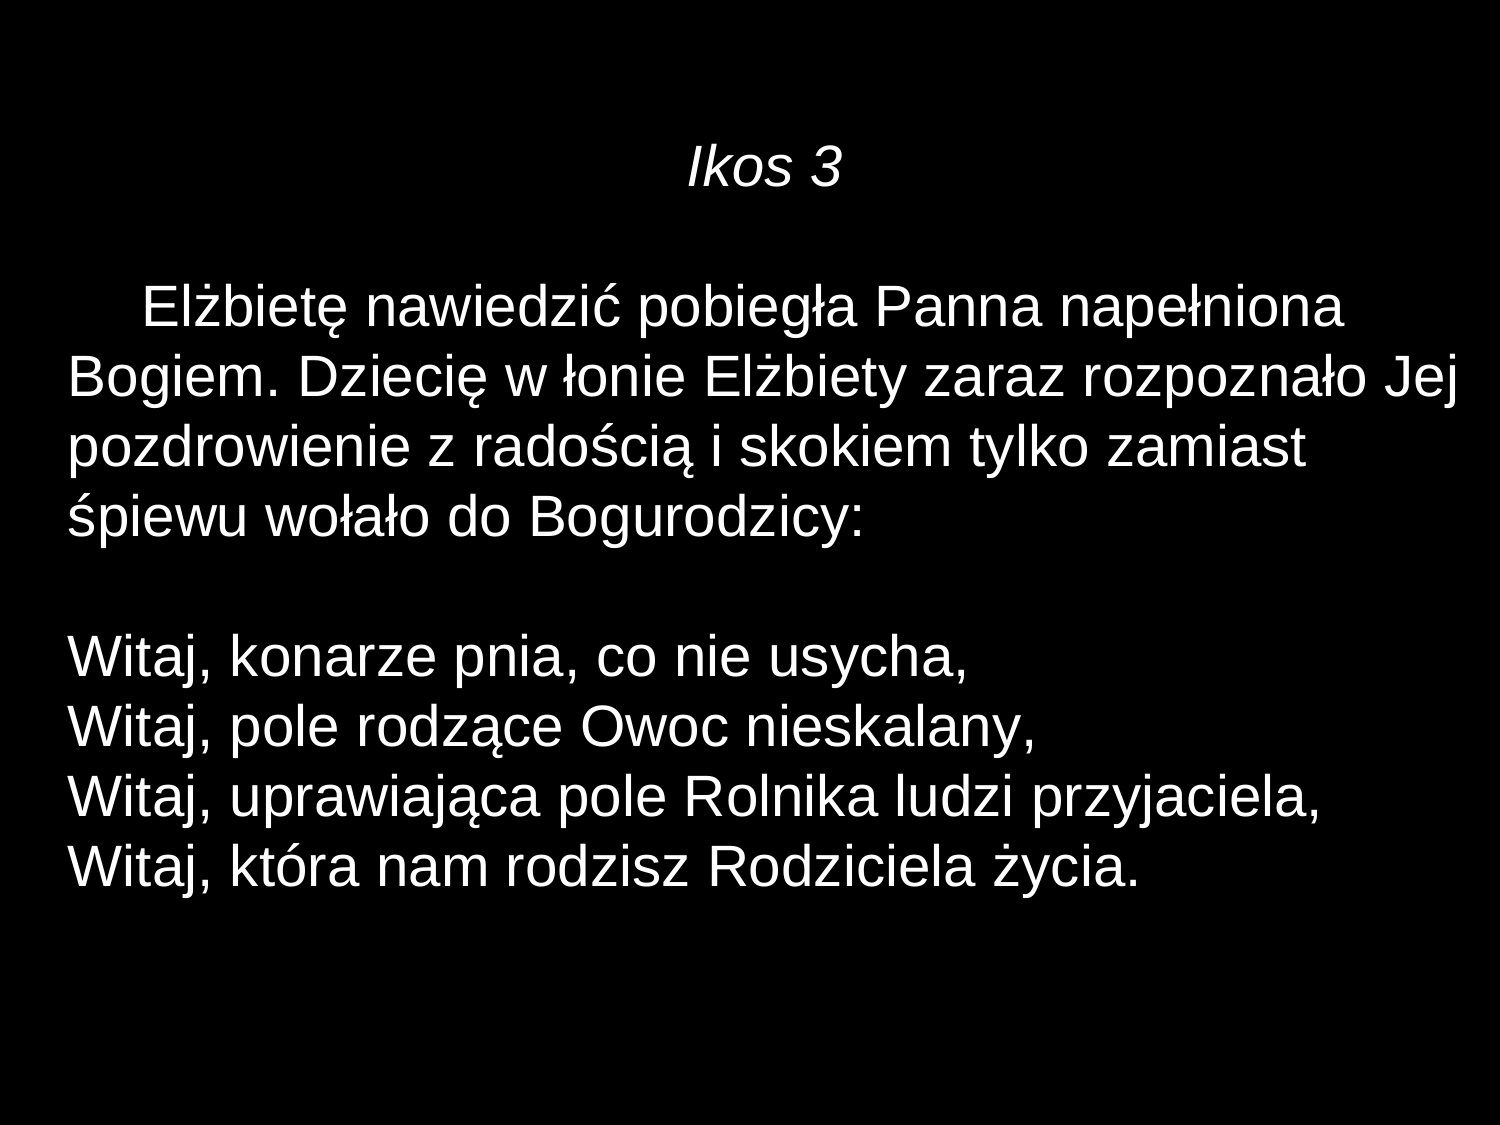

Ikos 3
	Elżbietę nawiedzić pobiegła Panna napełniona Bogiem. Dziecię w łonie Elżbiety zaraz rozpoznało Jej pozdrowienie z radością i skokiem tylko zamiast śpiewu wołało do Bogurodzicy:
Witaj, konarze pnia, co nie usycha,
Witaj, pole rodzące Owoc nieskalany,
Witaj, uprawiająca pole Rolnika ludzi przyjaciela,
Witaj, która nam rodzisz Rodziciela życia.